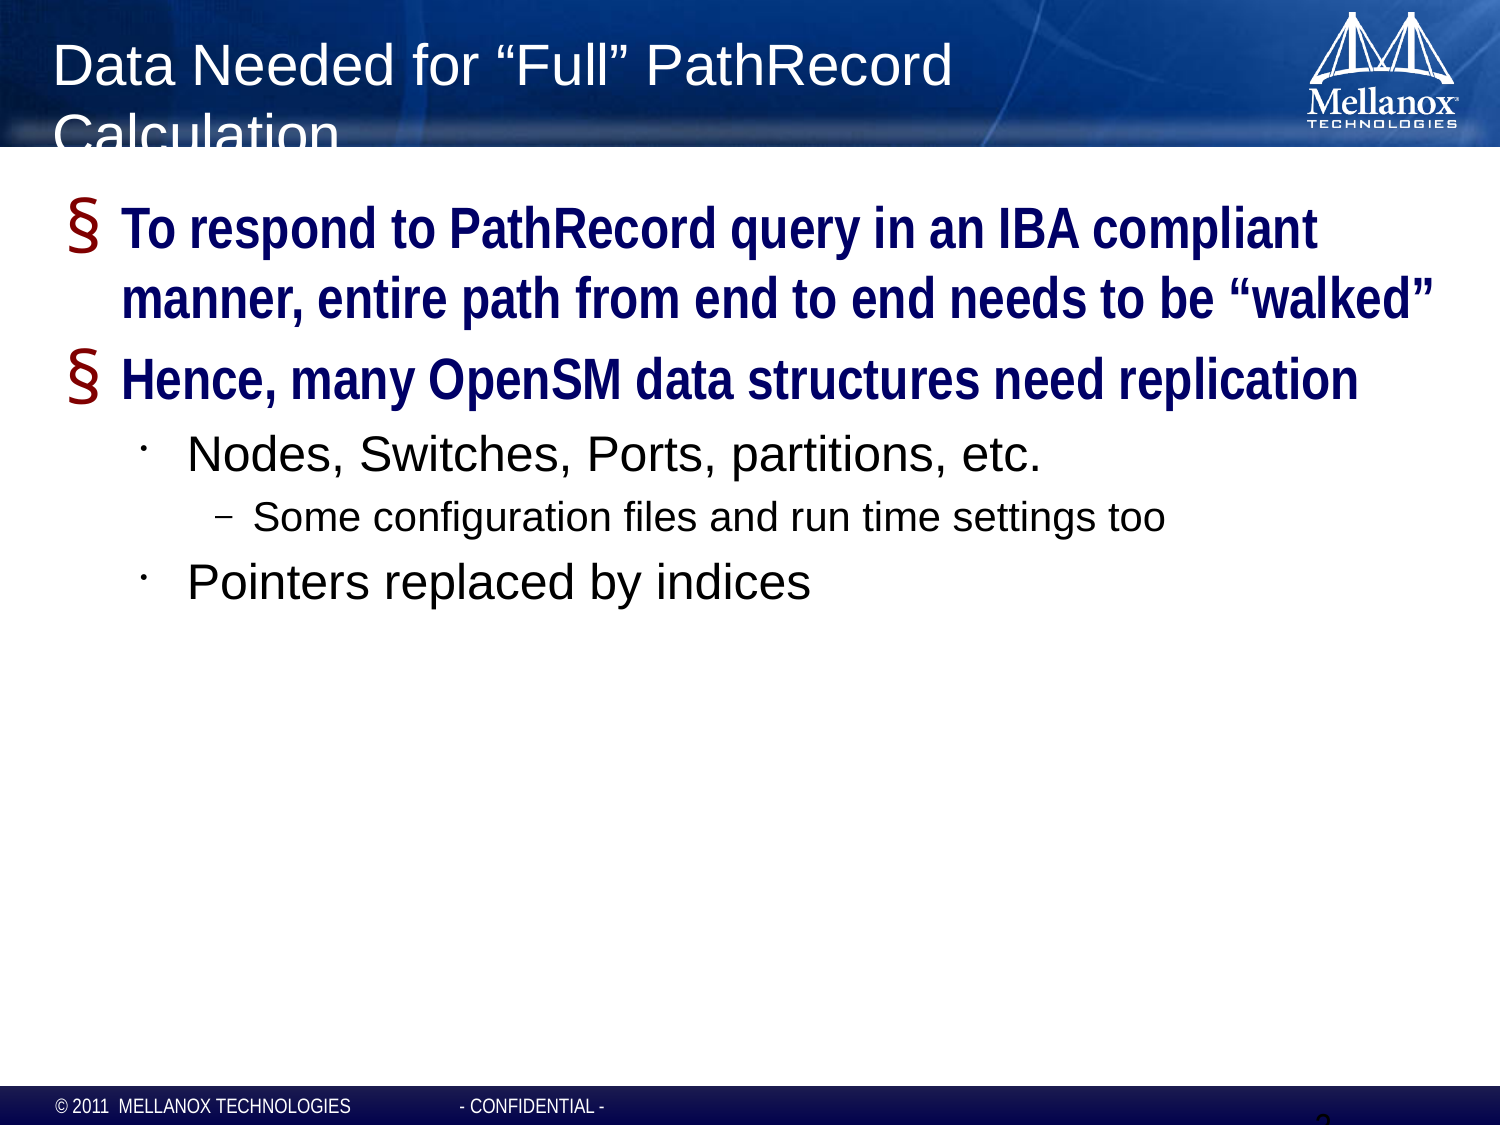

# Data Needed for “Full” PathRecord Calculation
To respond to PathRecord query in an IBA compliant manner, entire path from end to end needs to be “walked”
Hence, many OpenSM data structures need replication
Nodes, Switches, Ports, partitions, etc.
Some configuration files and run time settings too
Pointers replaced by indices